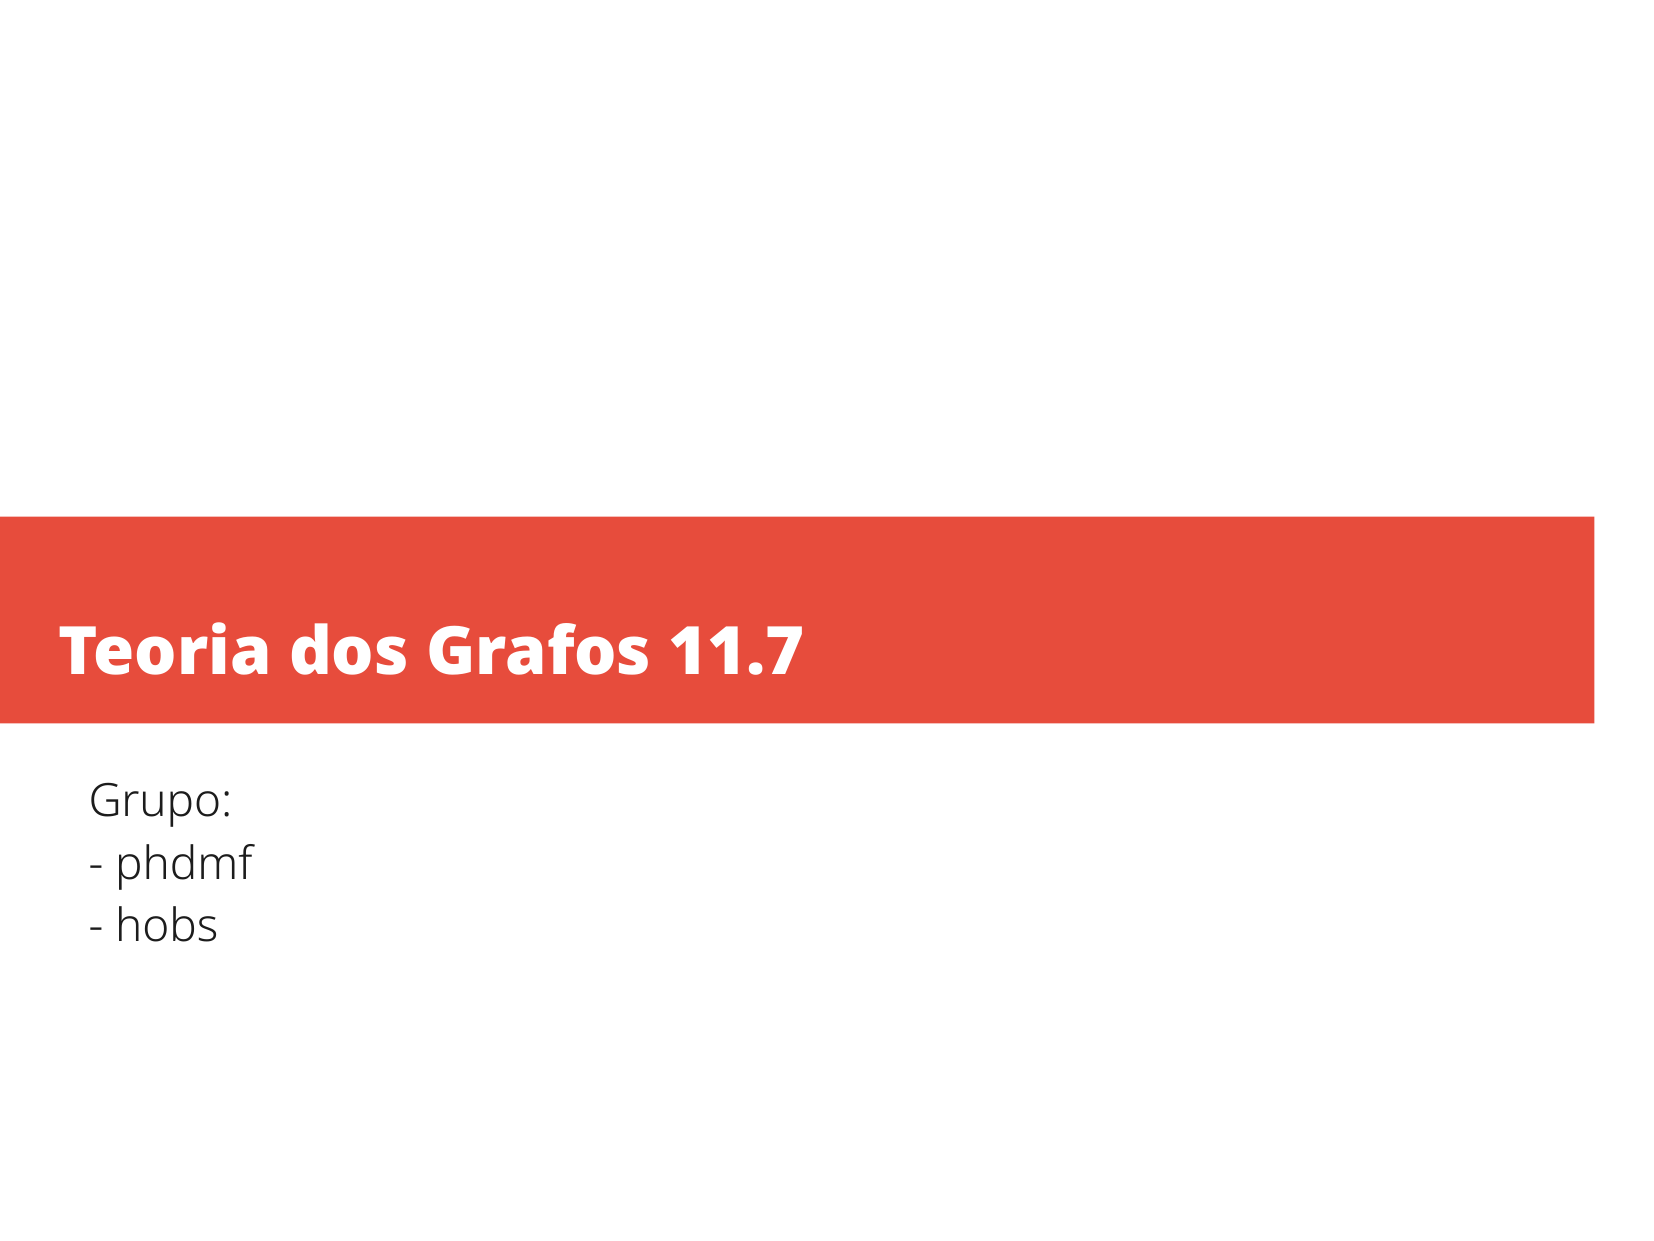

# Teoria dos Grafos 11.7
Grupo:
- phdmf
- hobs